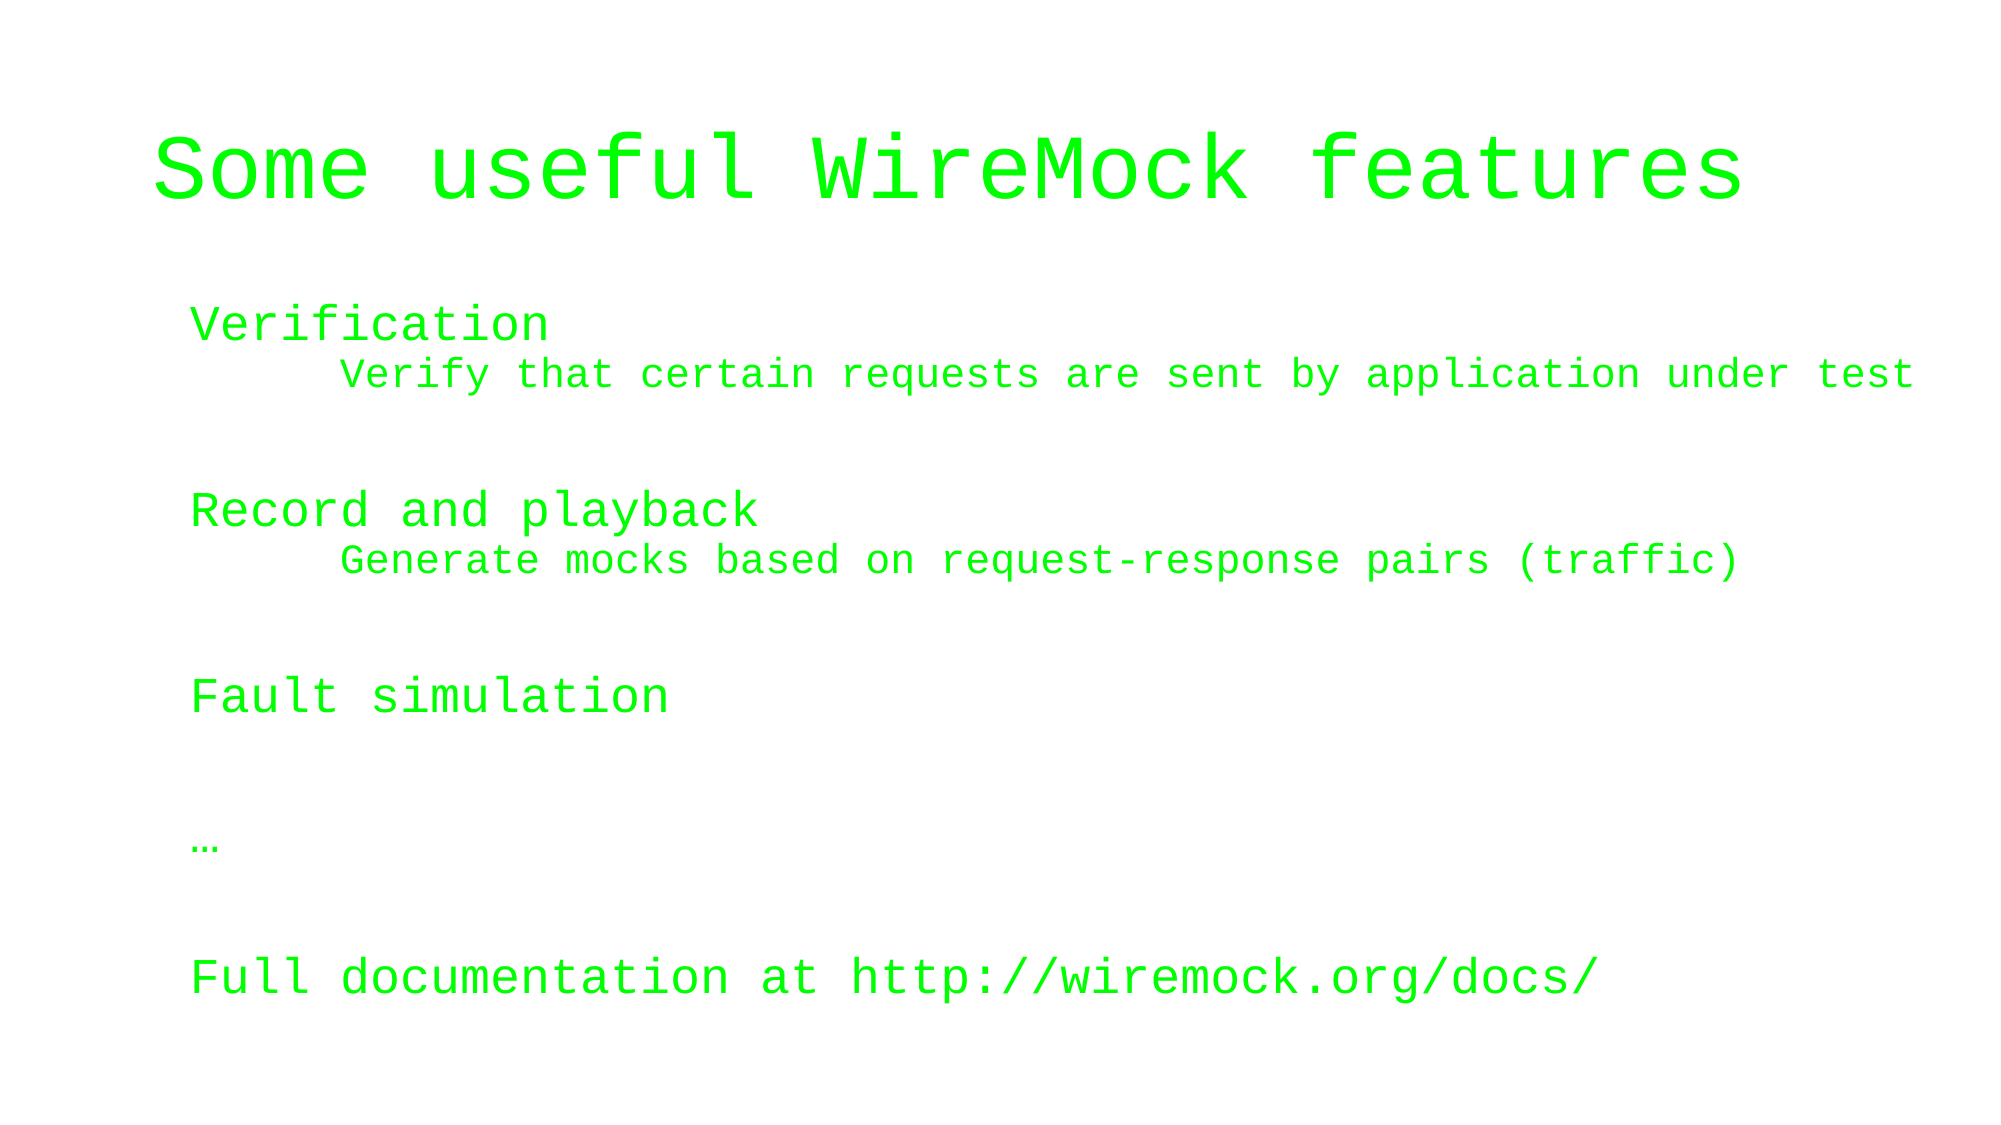

# Some useful WireMock features
Verification
Verify that certain requests are sent by application under test
Record and playback
Generate mocks based on request-response pairs (traffic)
Fault simulation
…
Full documentation at http://wiremock.org/docs/